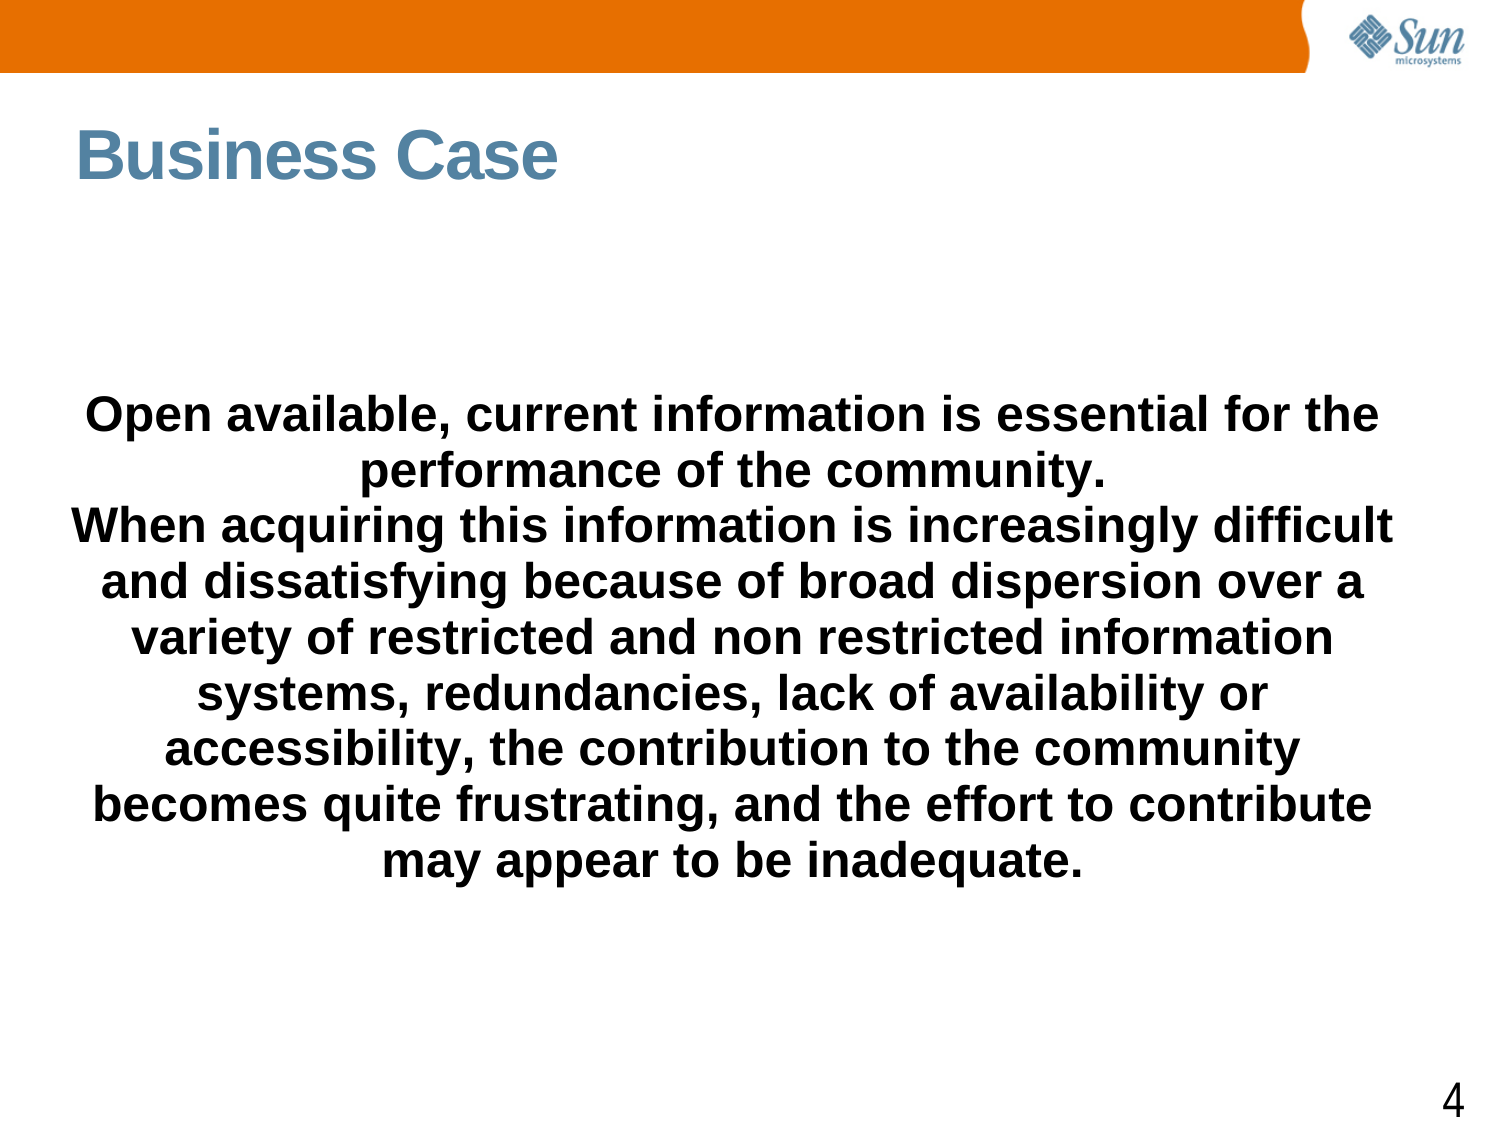

# Business Case
Open available, current information is essential for the performance of the community.
When acquiring this information is increasingly difficult and dissatisfying because of broad dispersion over a variety of restricted and non restricted information systems, redundancies, lack of availability or accessibility, the contribution to the community becomes quite frustrating, and the effort to contribute may appear to be inadequate.